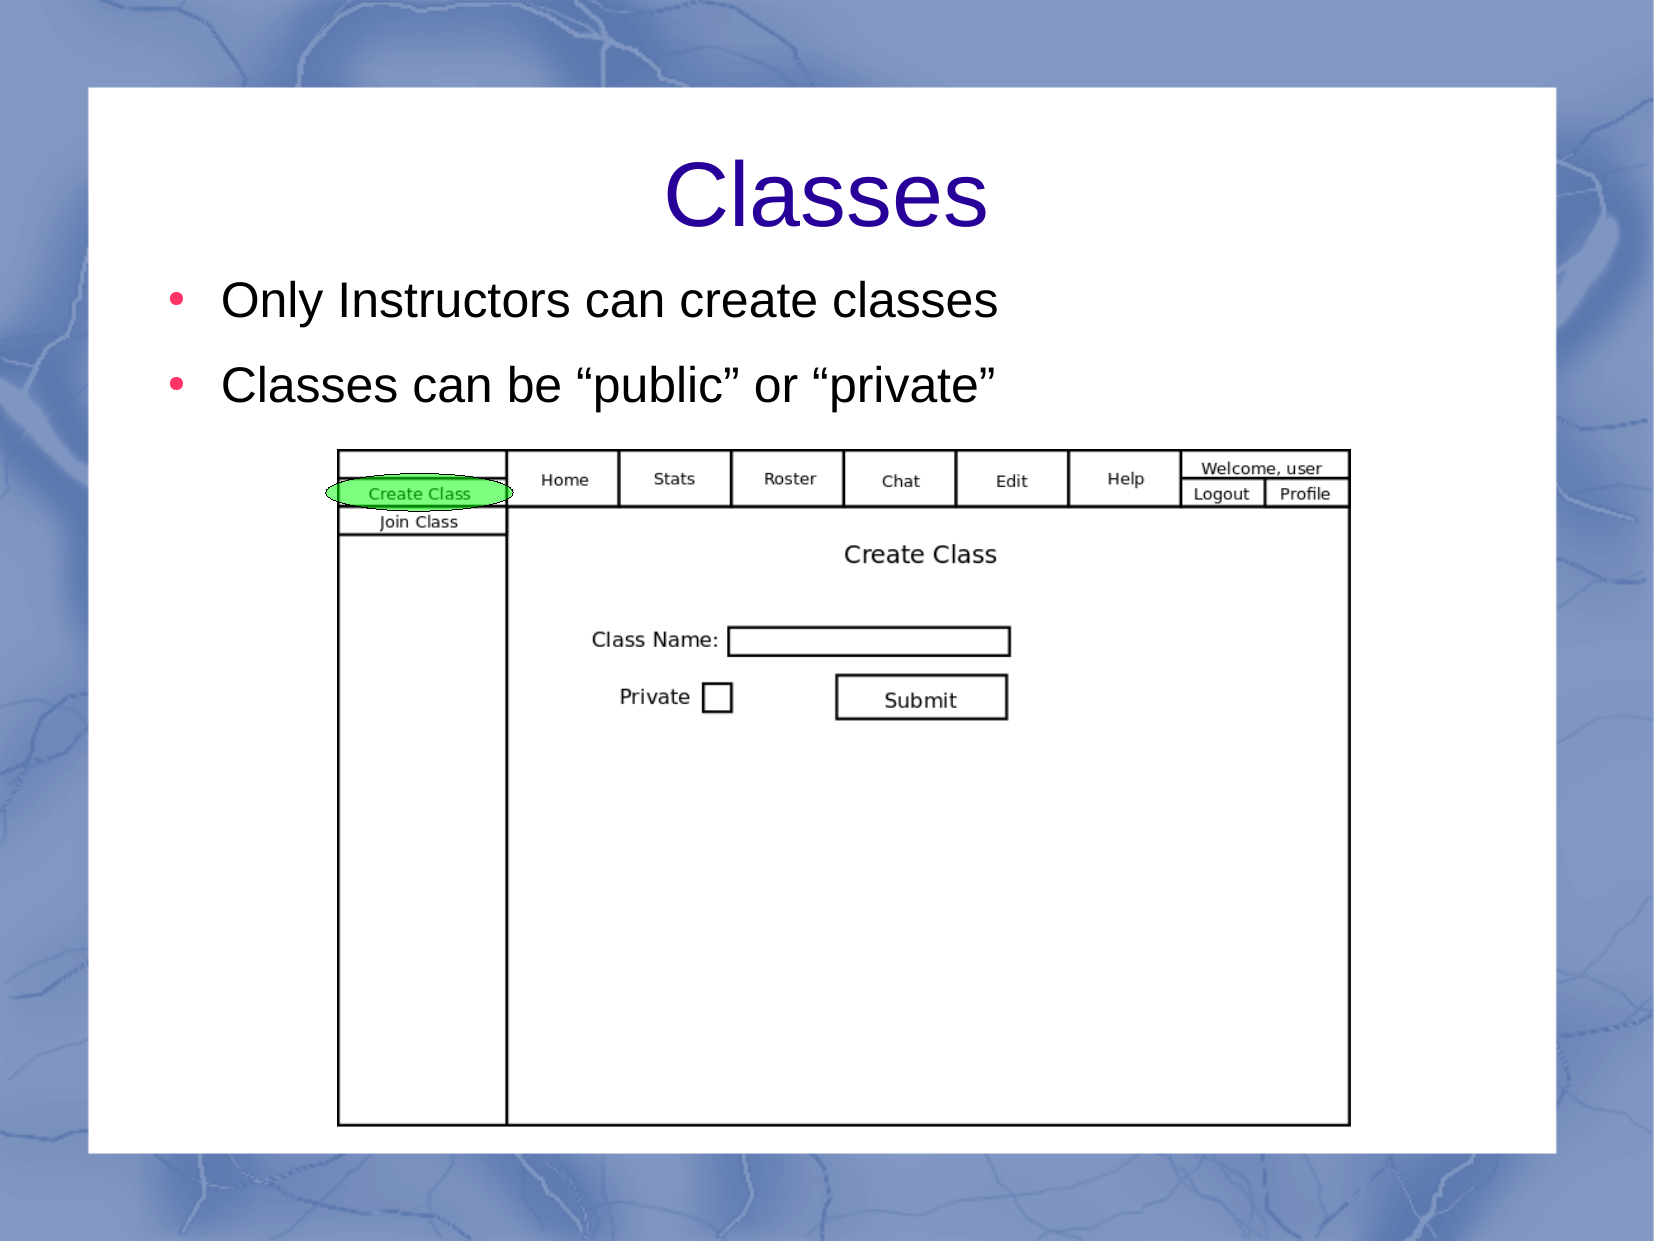

# Classes
Only Instructors can create classes
Classes can be “public” or “private”